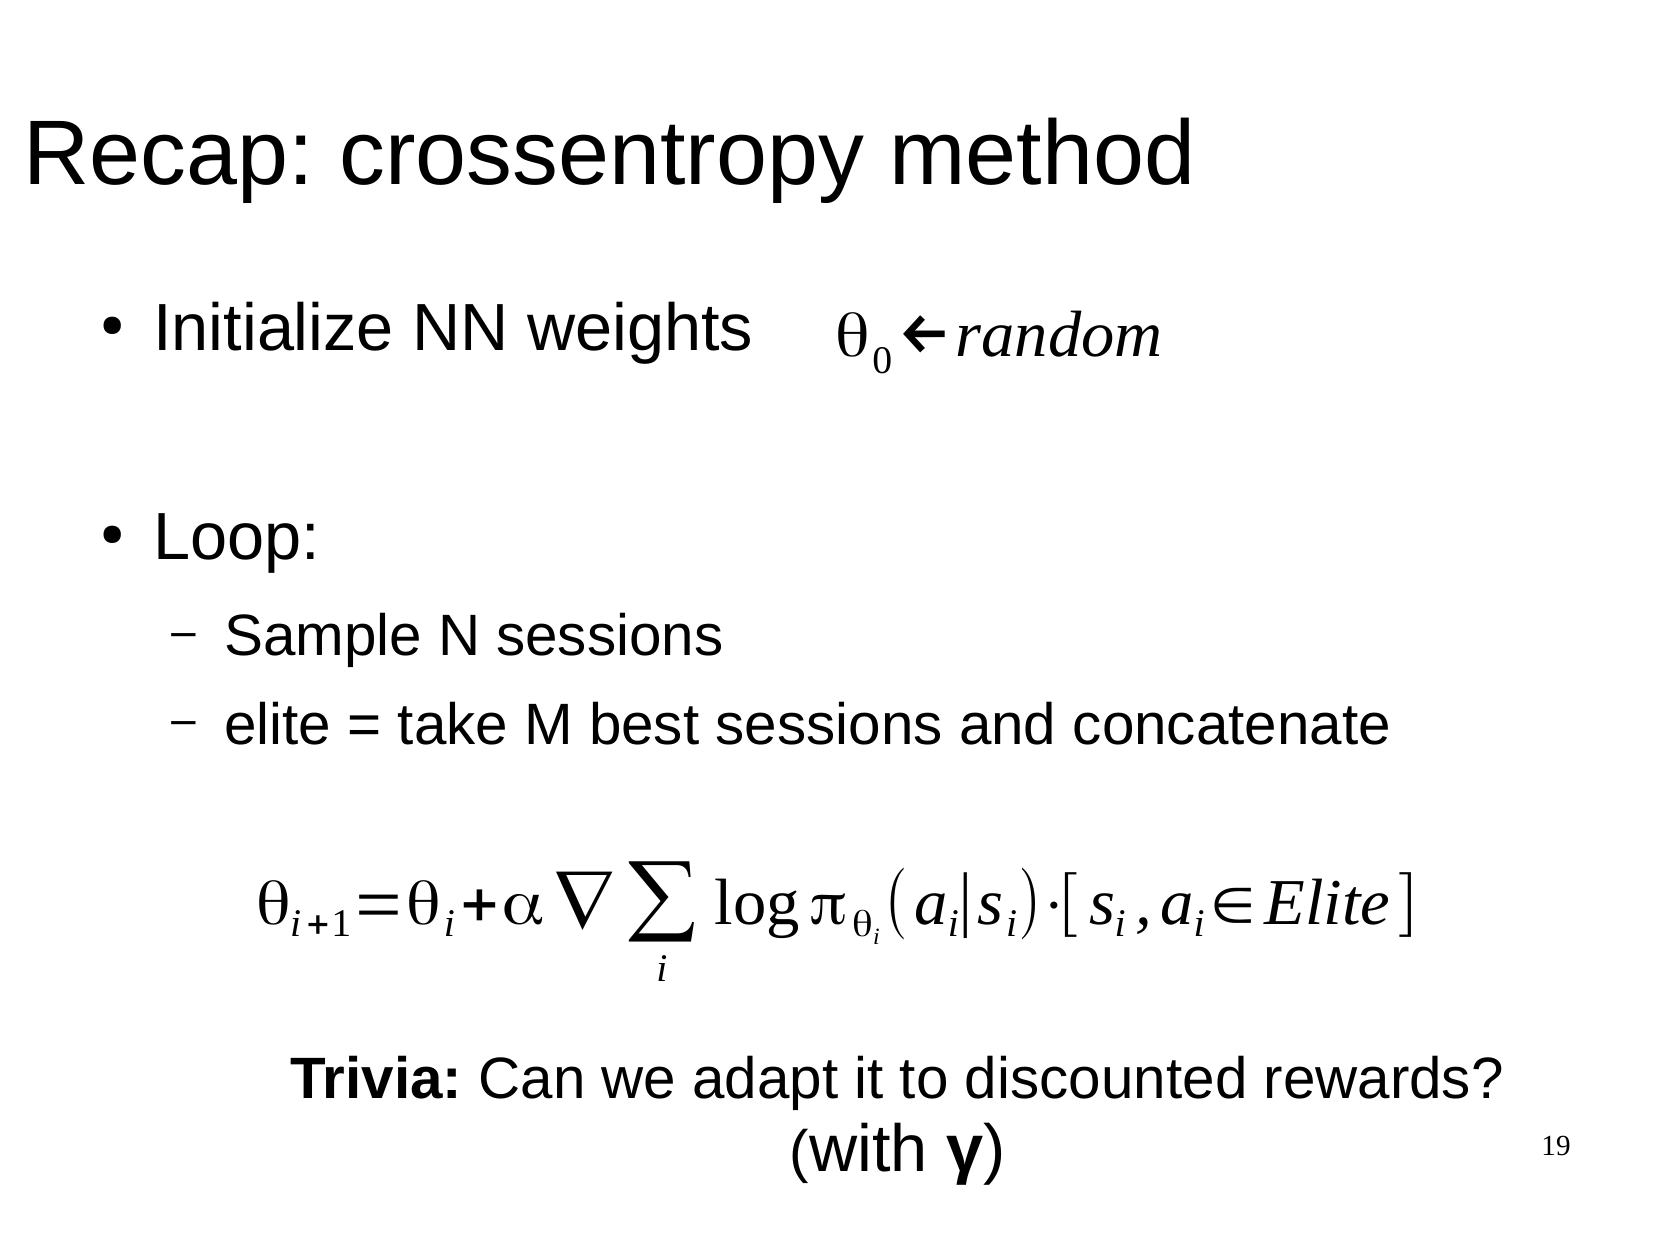

# Recap: crossentropy method
Initialize NN weights
Loop:
Sample N sessions
elite = take M best sessions and concatenate
Trivia: Can we adapt it to discounted rewards? (with γ)
19